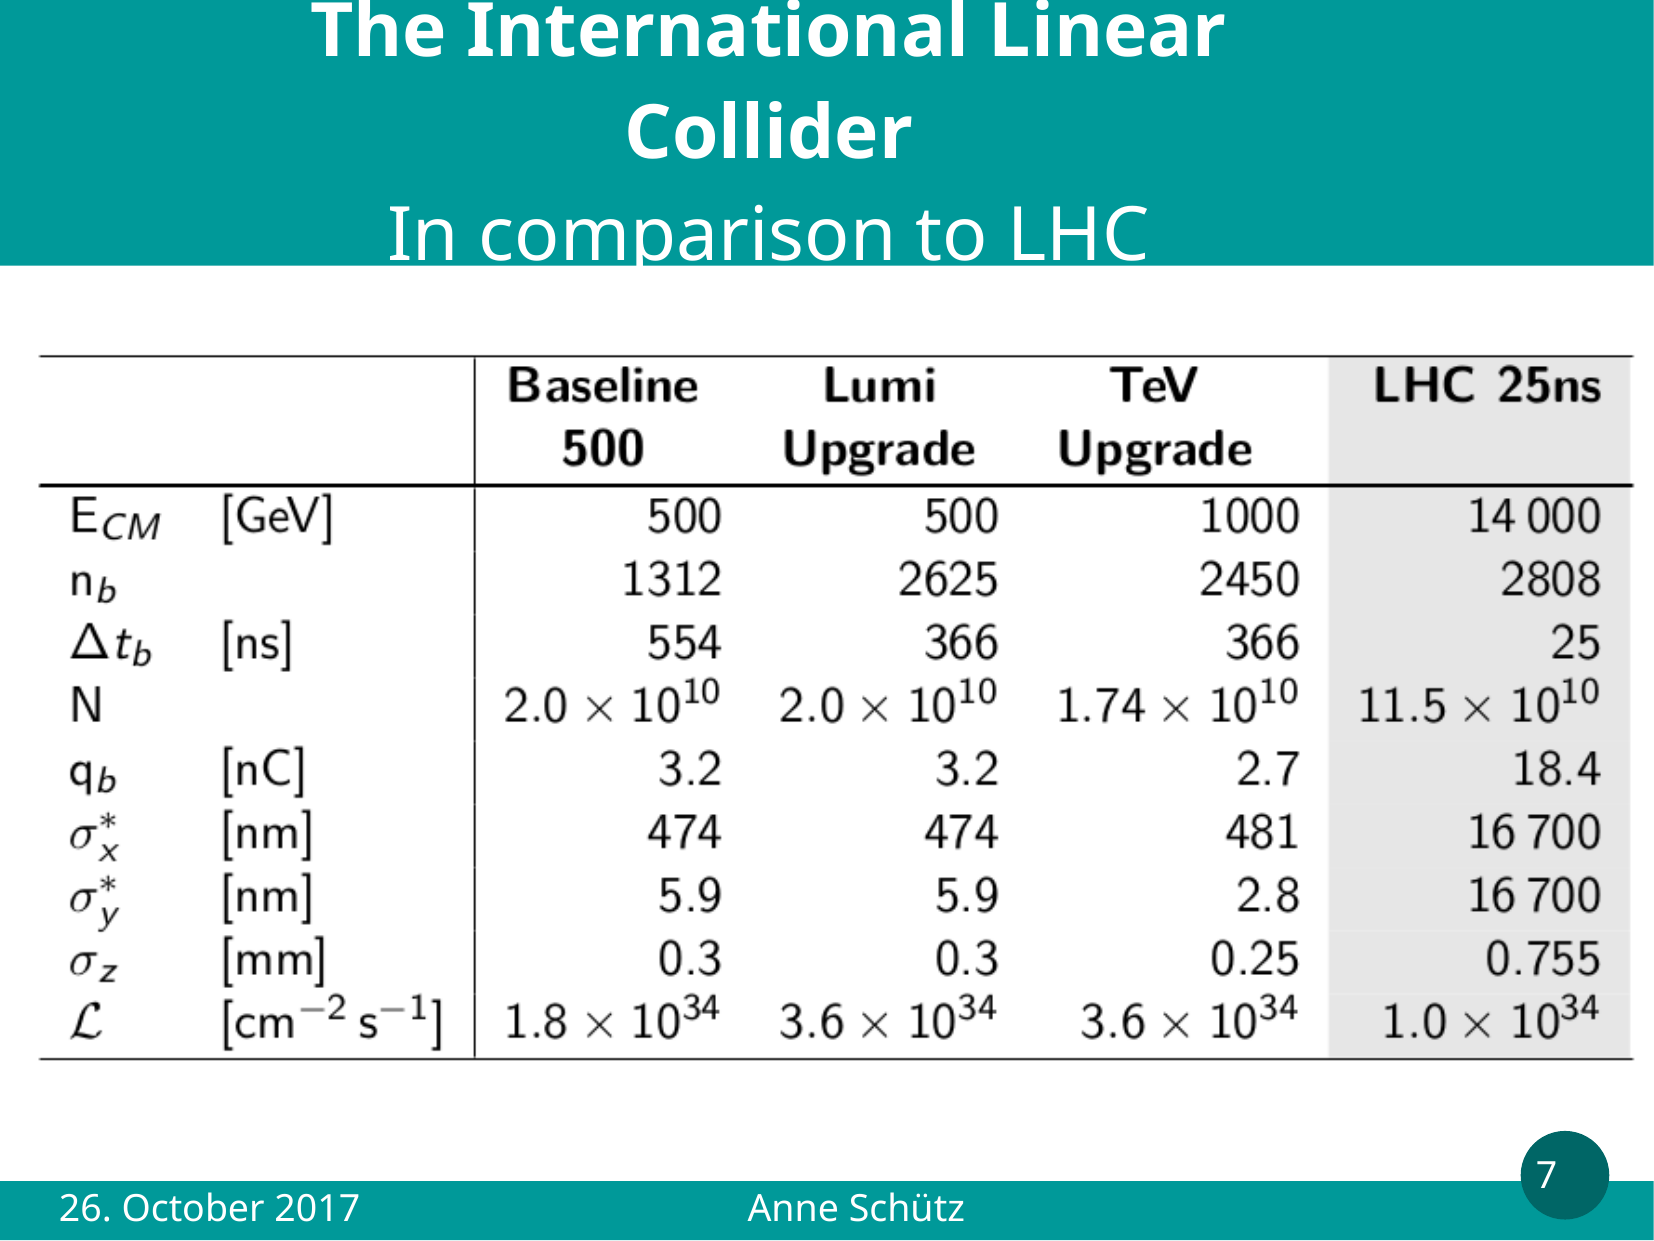

# The International Linear Collider In comparison to LHC